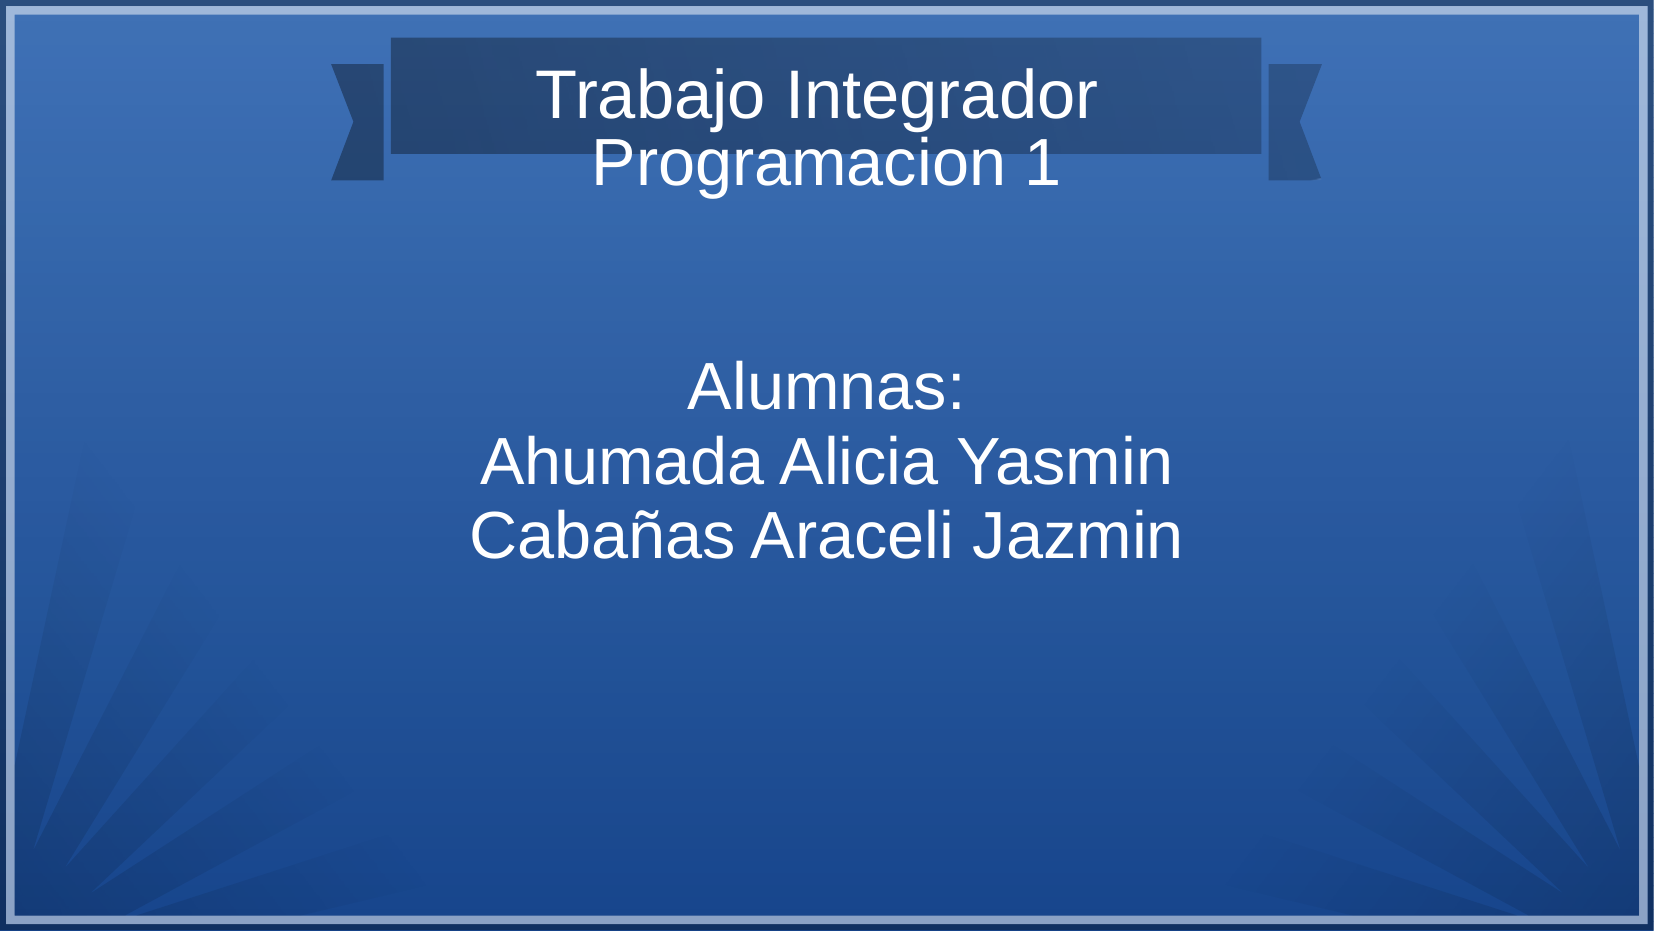

# Trabajo Integrador
Programacion 1
Alumnas:
Ahumada Alicia Yasmin
Cabañas Araceli Jazmin